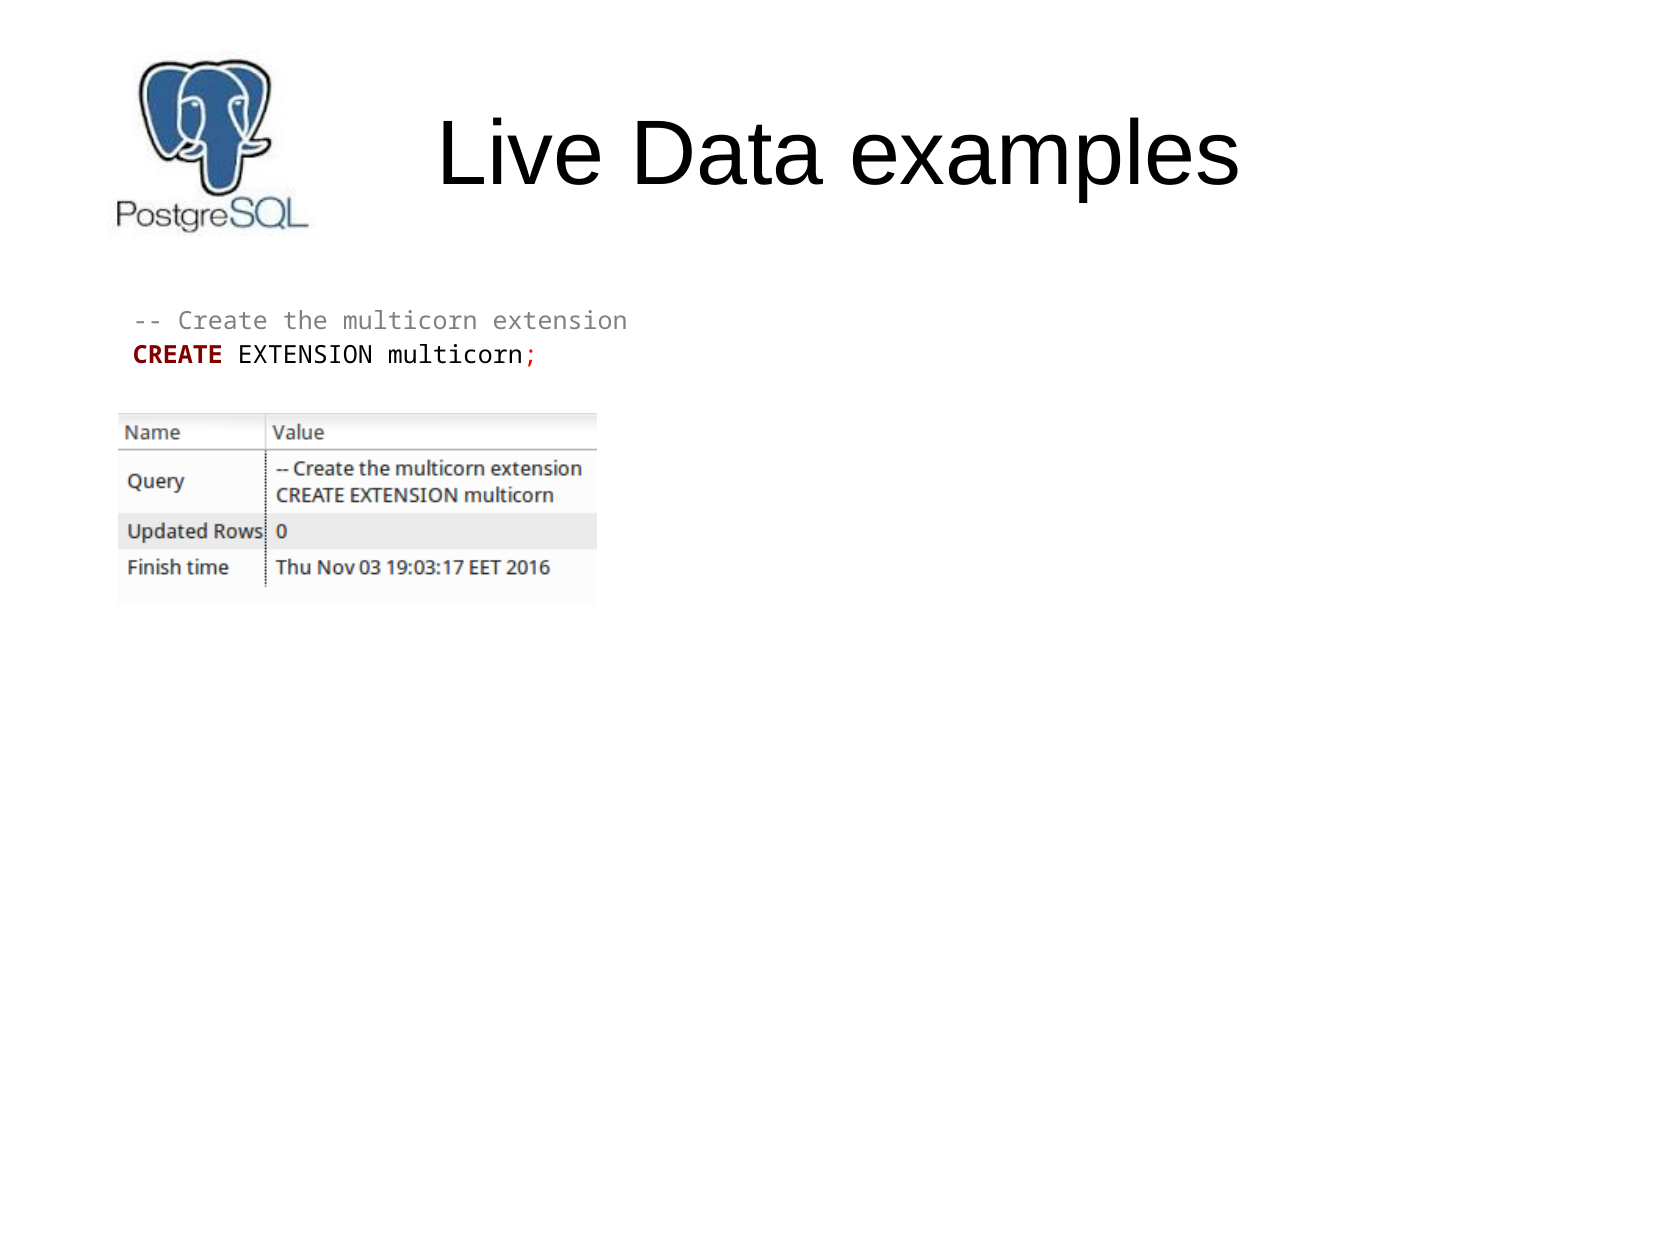

# Live Data examples
-- Create the multicorn extension
CREATE EXTENSION multicorn;